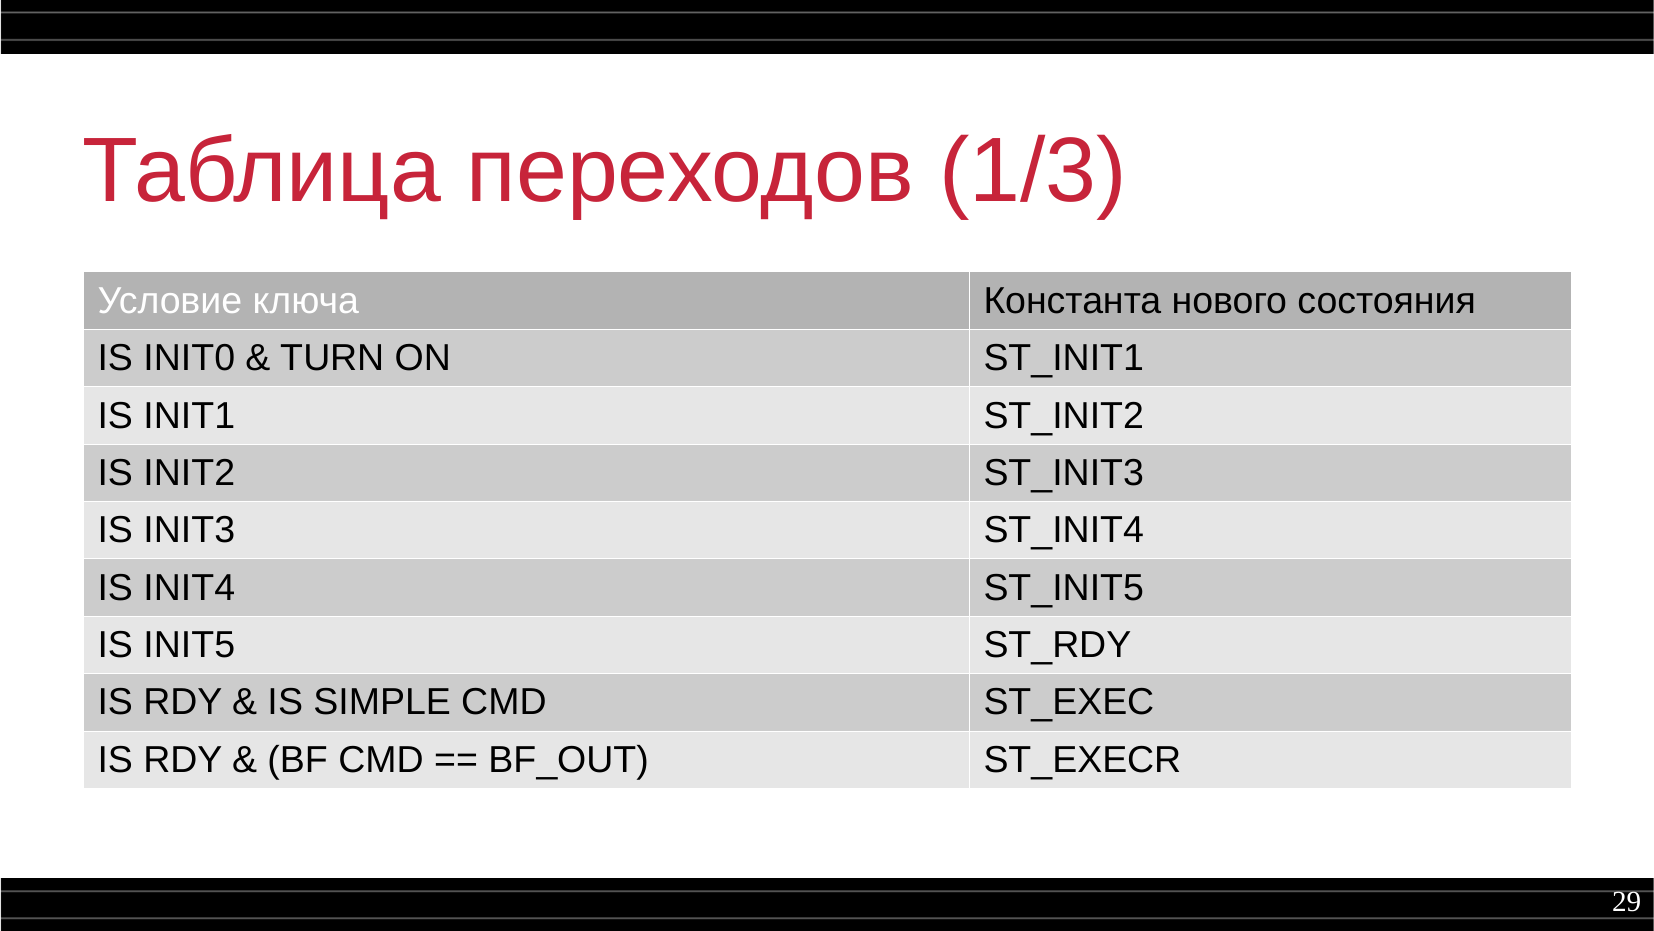

# Таблица переходов (1/3)
| Условие ключа | Константа нового состояния |
| --- | --- |
| IS INIT0 & TURN ON | ST\_INIT1 |
| IS INIT1 | ST\_INIT2 |
| IS INIT2 | ST\_INIT3 |
| IS INIT3 | ST\_INIT4 |
| IS INIT4 | ST\_INIT5 |
| IS INIT5 | ST\_RDY |
| IS RDY & IS SIMPLE CMD | ST\_EXEC |
| IS RDY & (BF CMD == BF\_OUT) | ST\_EXECR |